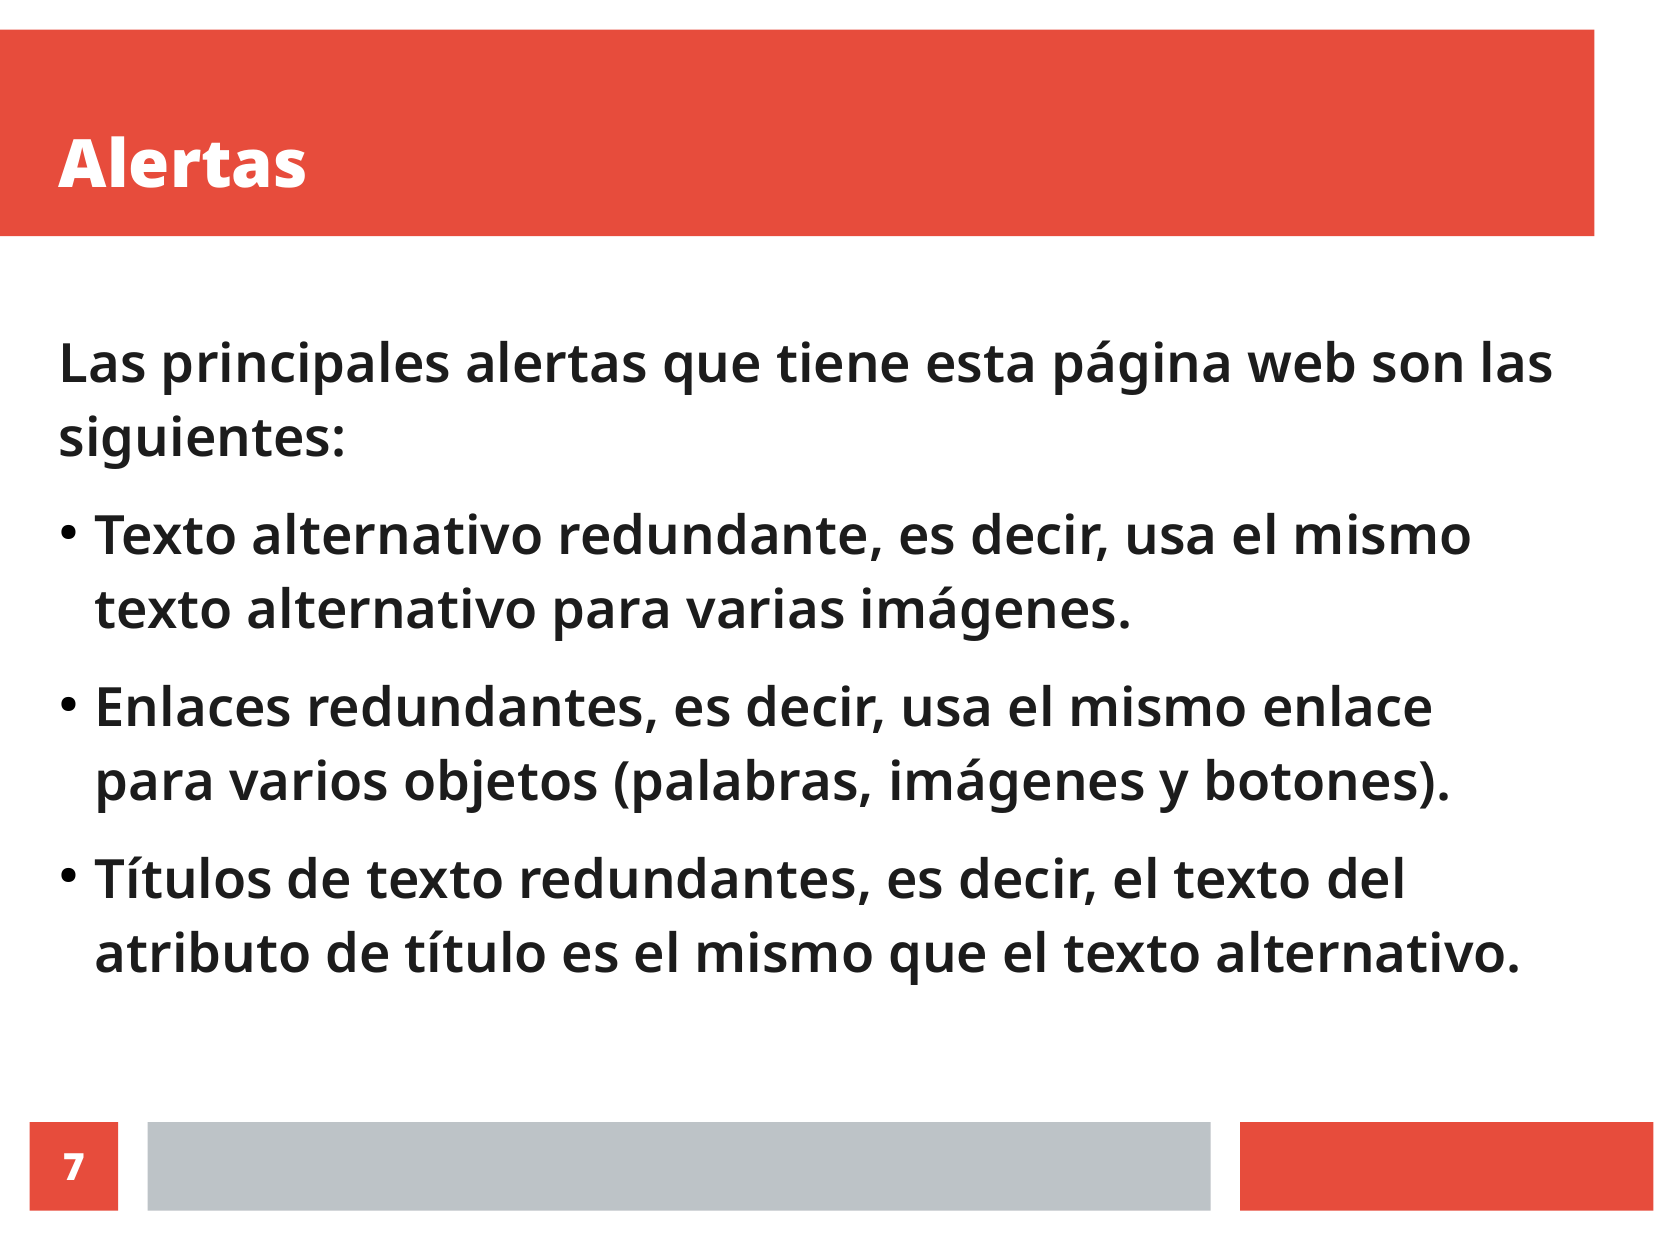

# Alertas
Las principales alertas que tiene esta página web son las siguientes:
Texto alternativo redundante, es decir, usa el mismo texto alternativo para varias imágenes.
Enlaces redundantes, es decir, usa el mismo enlace para varios objetos (palabras, imágenes y botones).
Títulos de texto redundantes, es decir, el texto del atributo de título es el mismo que el texto alternativo.
7